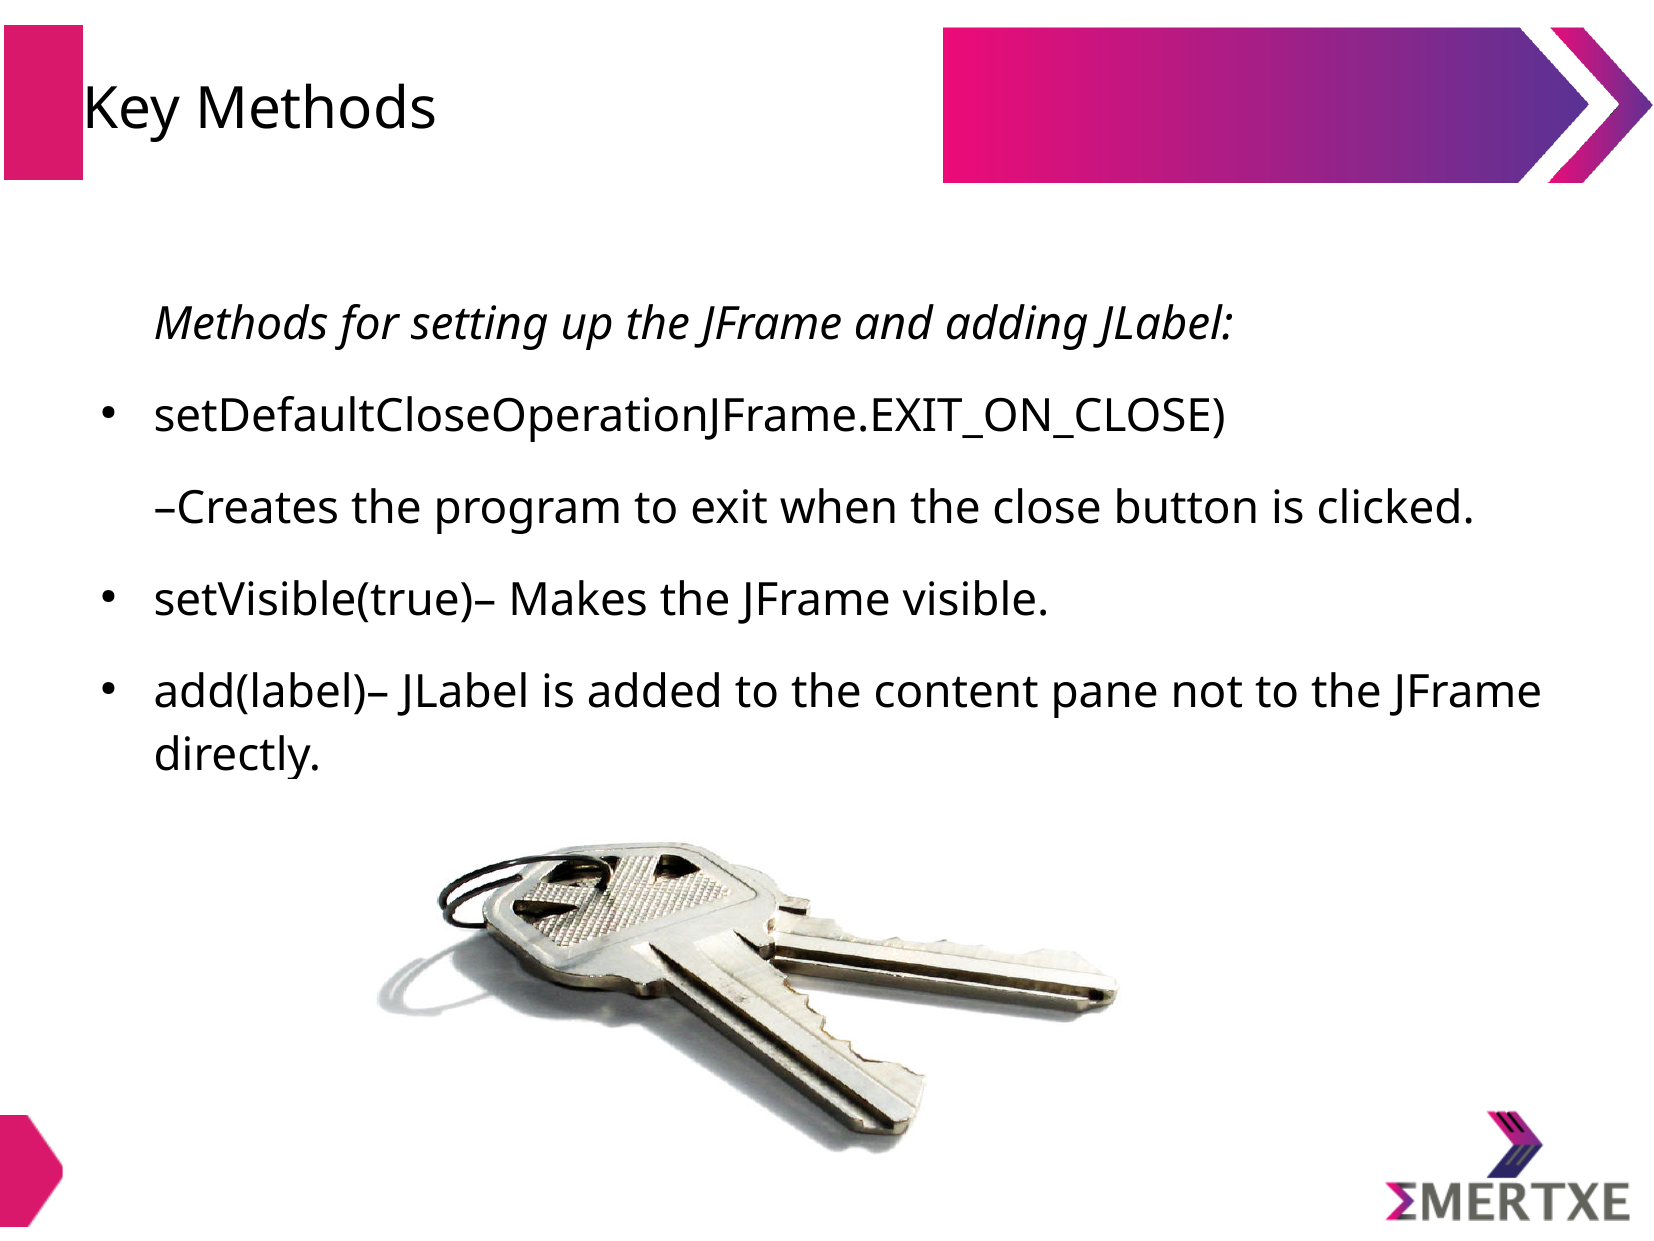

# Key Methods
Methods for setting up the JFrame and adding JLabel:
setDefaultCloseOperationJFrame.EXIT_ON_CLOSE)
–Creates the program to exit when the close button is clicked.
setVisible(true)– Makes the JFrame visible.
add(label)– JLabel is added to the content pane not to the JFrame directly.